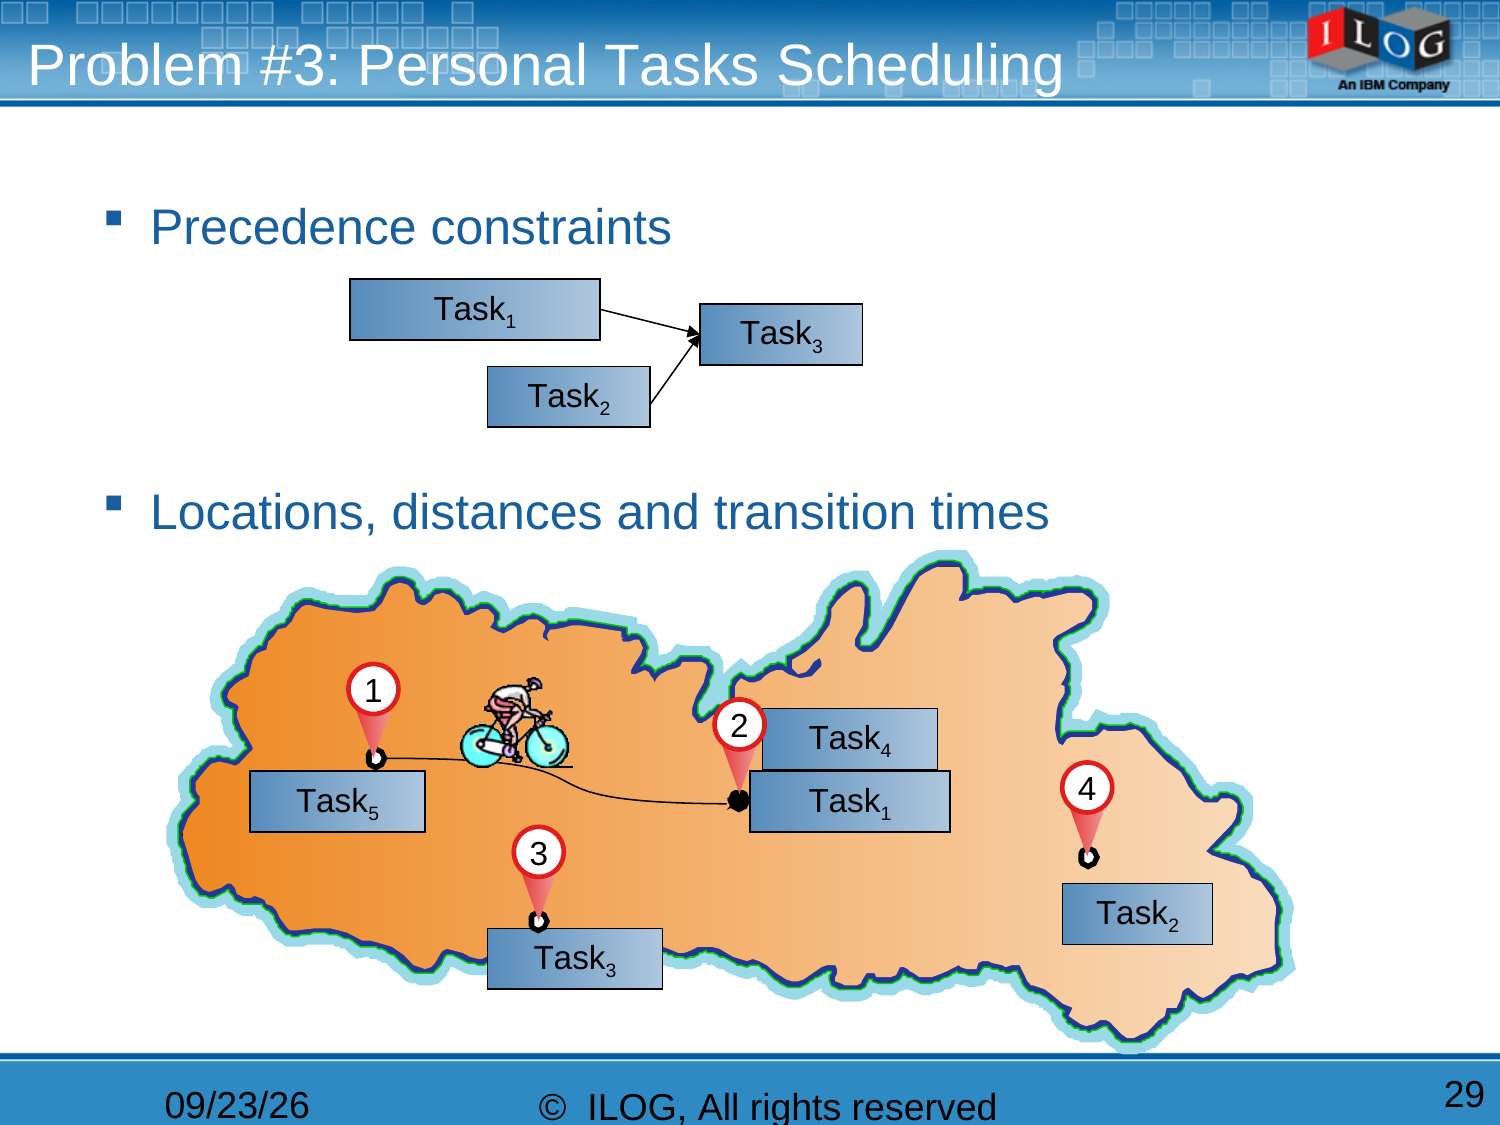

# Problem #3: Personal Tasks Scheduling
Precedence constraints
Locations, distances and transition times
Task1
Task3
Task2
1
2
Task4
4
Task5
Task1
3
Task2
Task3
29
© ILOG, All rights reserved